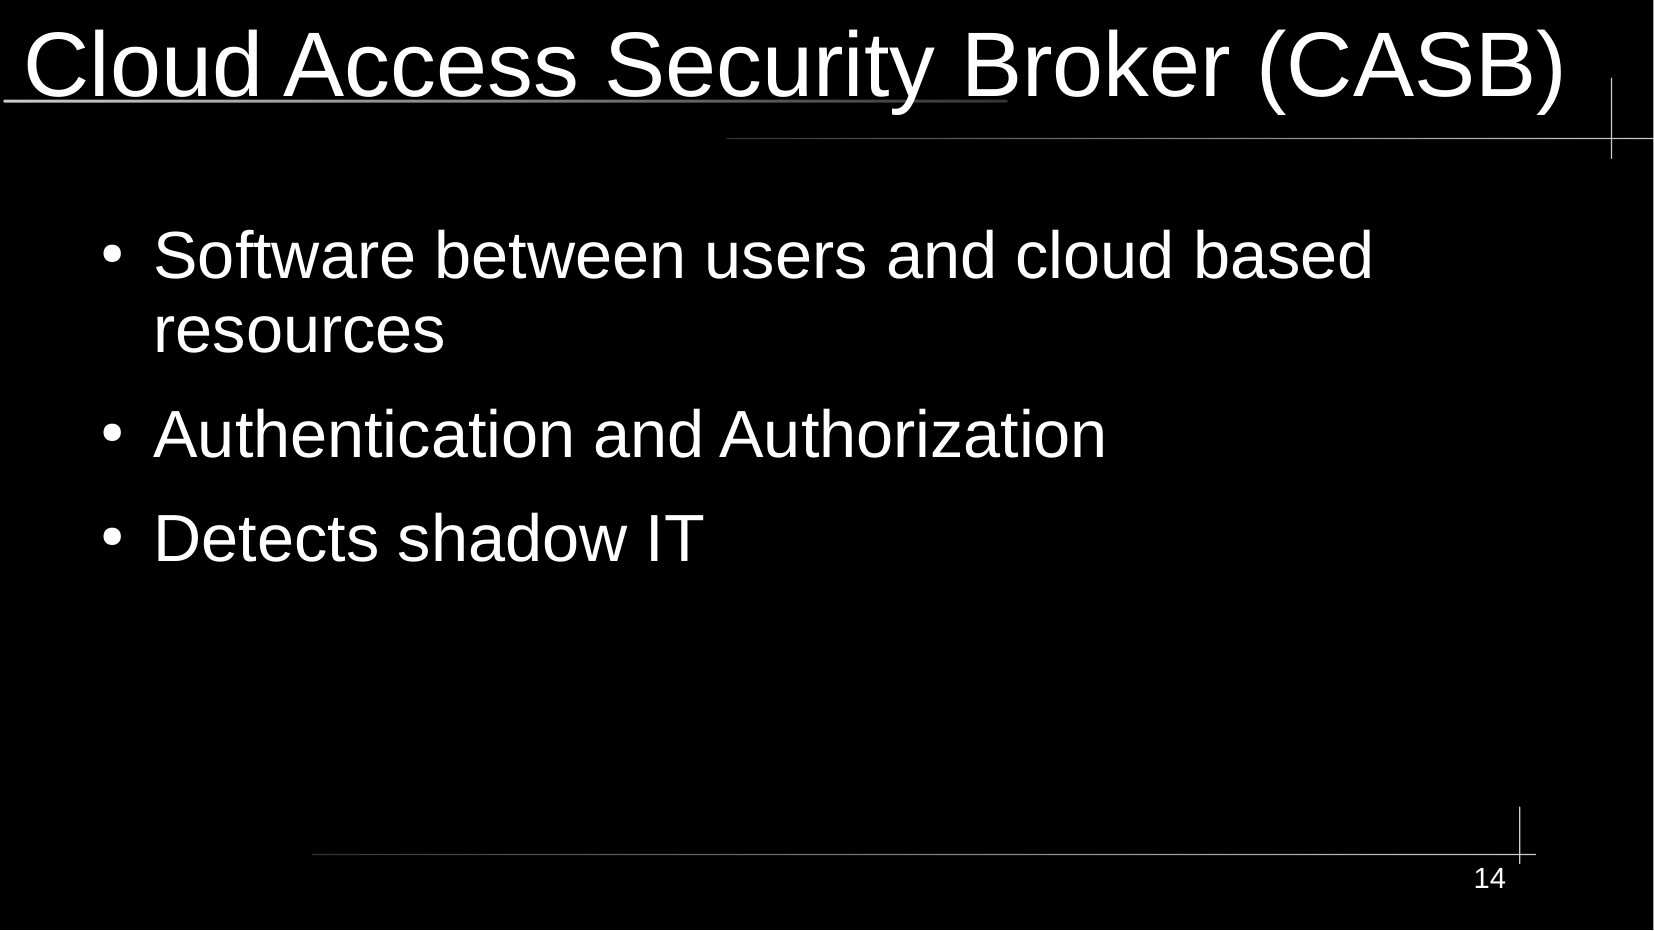

# Cloud Access Security Broker (CASB)
Software between users and cloud based resources
Authentication and Authorization
Detects shadow IT
14